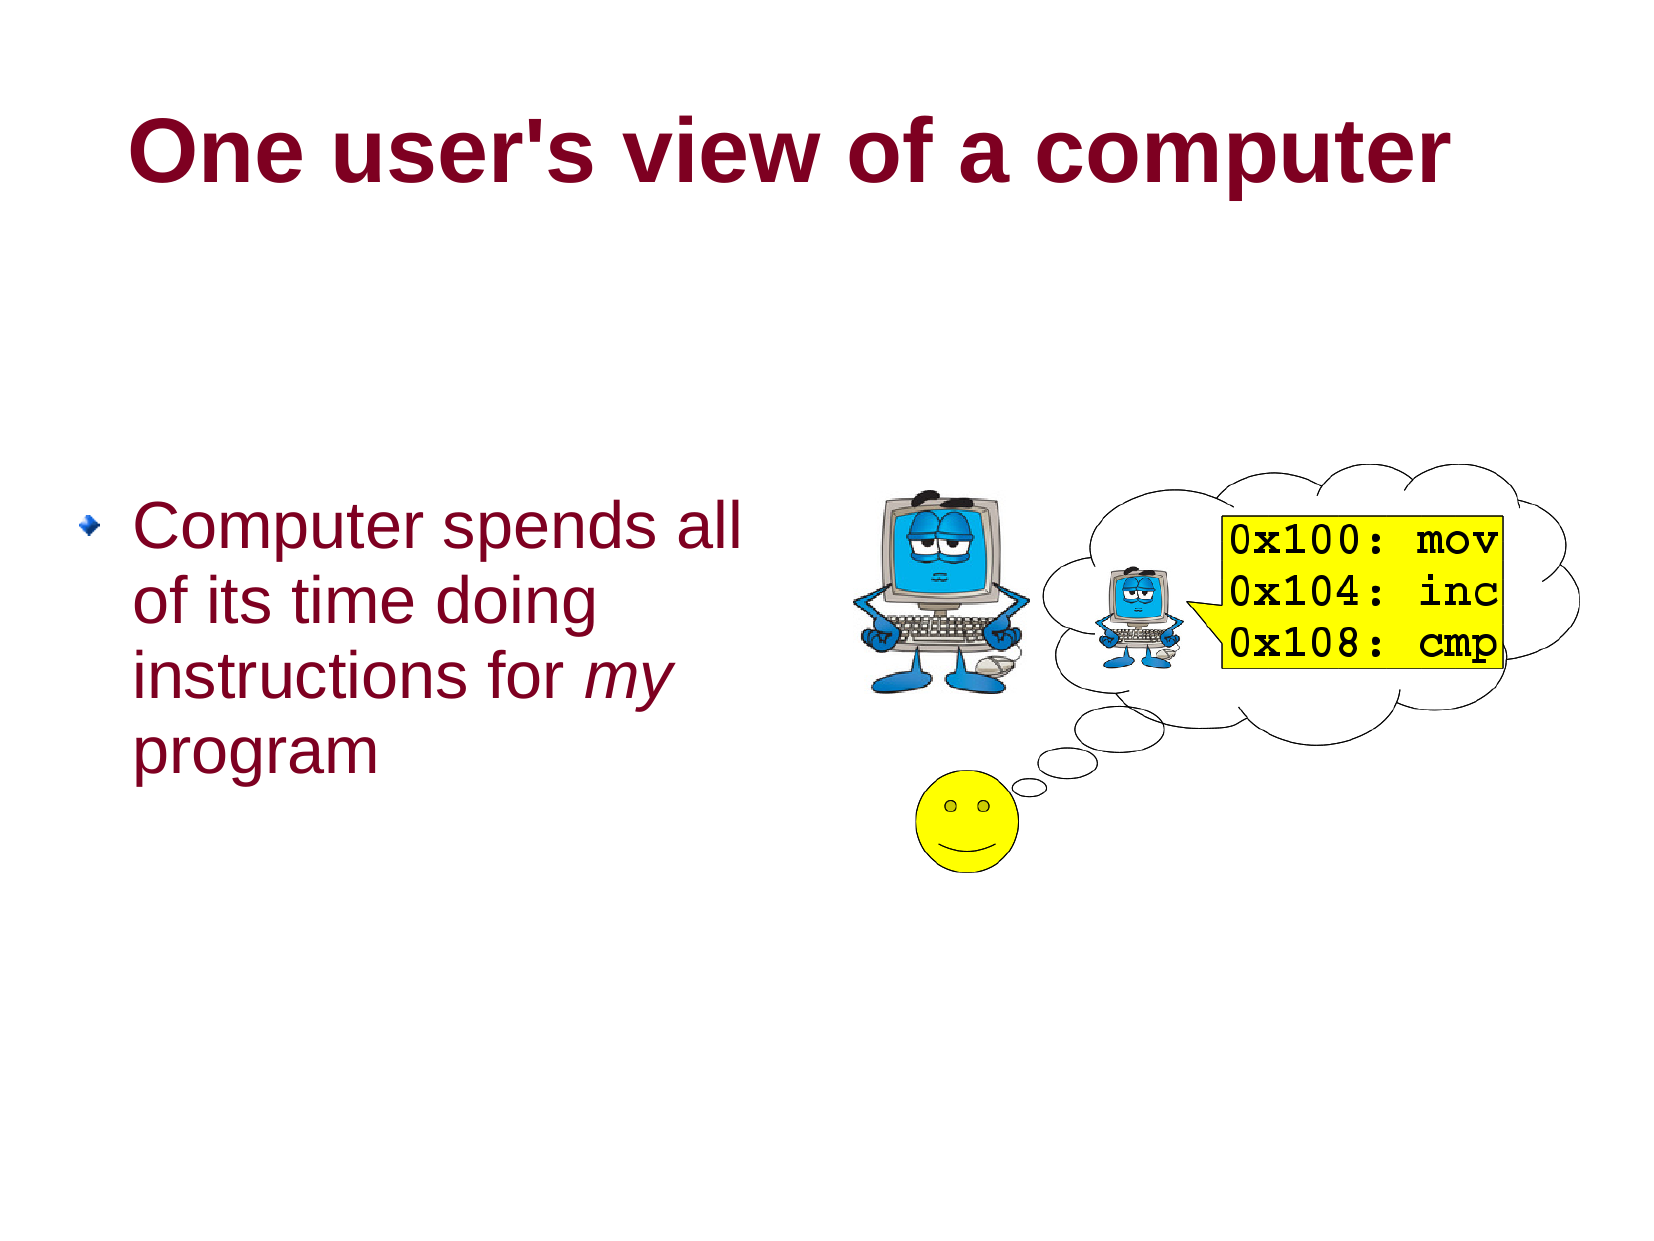

# One user's view of a computer
Computer spends all of its time doing instructions for my program